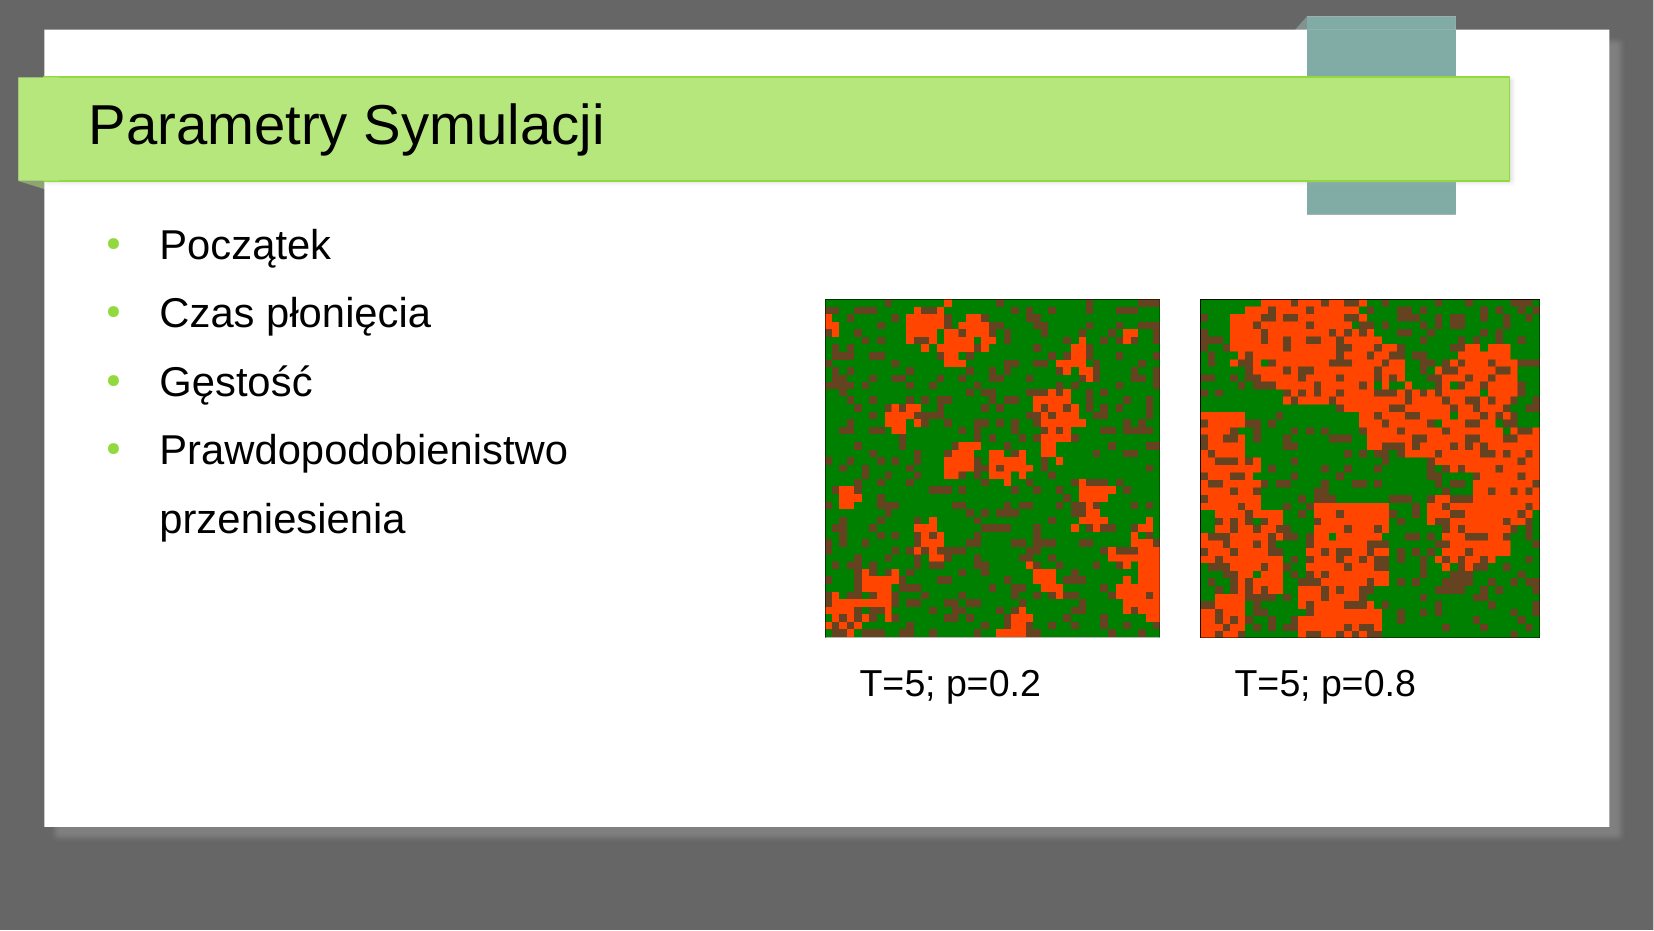

# Parametry Symulacji
Początek
Czas płonięcia
Gęstość
Prawdopodobienistwo
przeniesienia
T=5; p=0.2			T=5; p=0.8